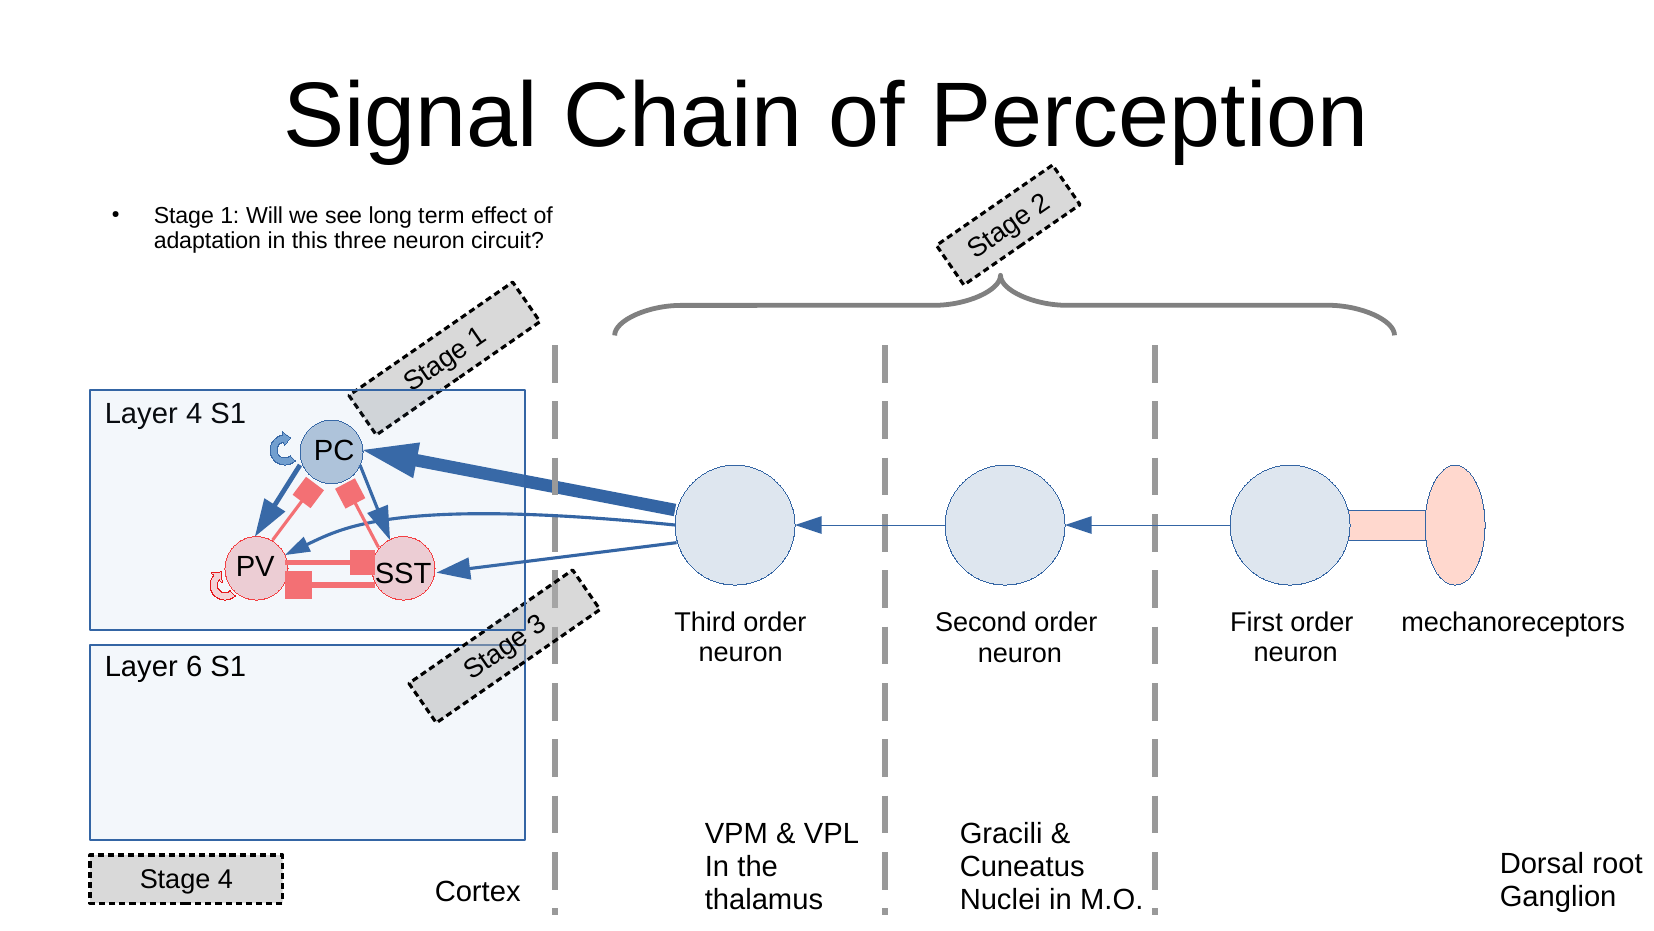

# Signal Chain of Perception
Stage 2
Stage 1: Will we see long term effect of adaptation in this three neuron circuit?
Stage 1
Layer 4 S1
PC
PV
SST
Third order neuron
First order
neuron
mechanoreceptors
Second order
neuron
Stage 3
Layer 6 S1
VPM & VPL
In the thalamus
Gracili & Cuneatus Nuclei in M.O.
Dorsal root Ganglion
Stage 4
Cortex